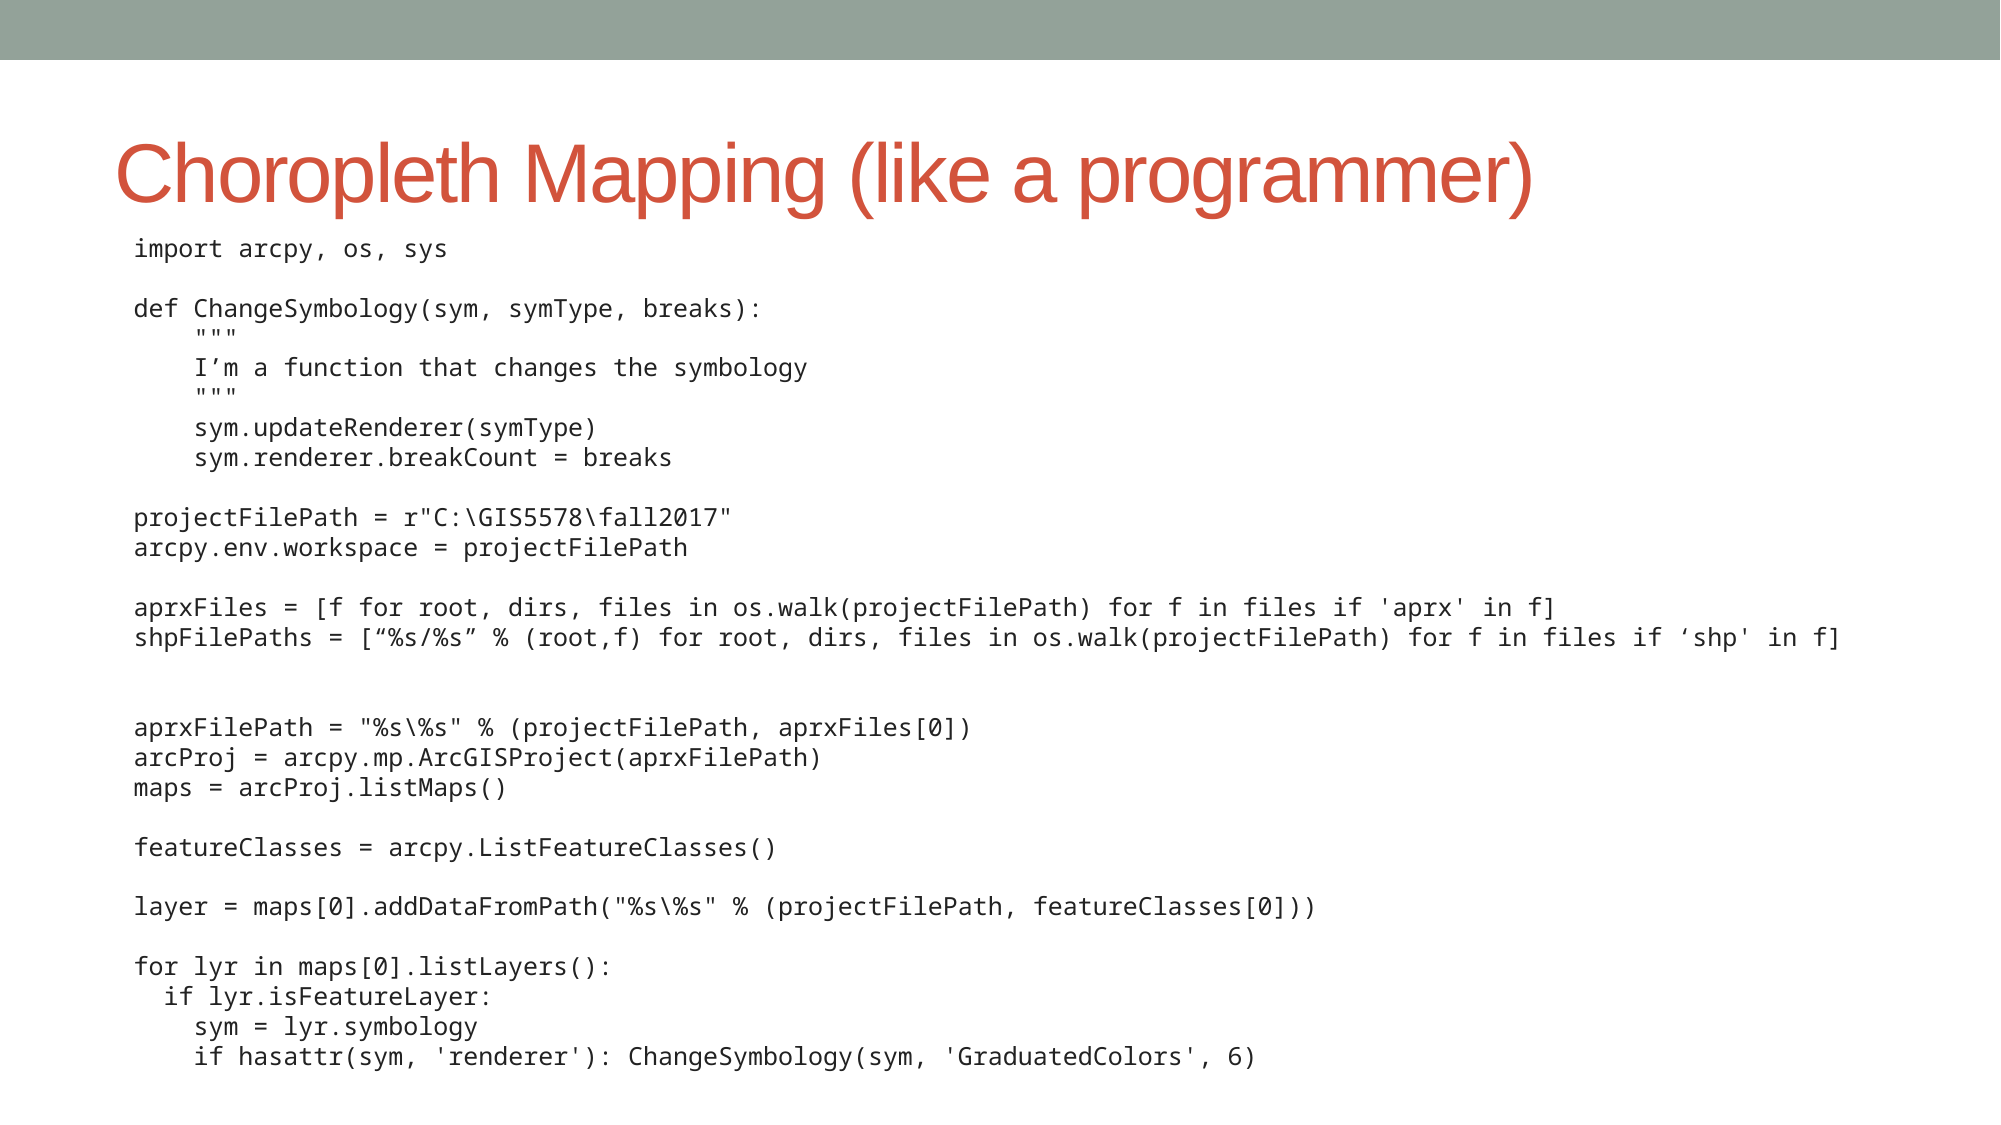

# Choropleth Mapping (like a programmer)
import arcpy, os, sys
def ChangeSymbology(sym, symType, breaks):
    """
 I’m a function that changes the symbology
    """
    sym.updateRenderer(symType)
    sym.renderer.breakCount = breaks
projectFilePath = r"C:\GIS5578\fall2017"
arcpy.env.workspace = projectFilePath
aprxFiles = [f for root, dirs, files in os.walk(projectFilePath) for f in files if 'aprx' in f]
shpFilePaths = [“%s/%s” % (root,f) for root, dirs, files in os.walk(projectFilePath) for f in files if ‘shp' in f]
aprxFilePath = "%s\%s" % (projectFilePath, aprxFiles[0])
arcProj = arcpy.mp.ArcGISProject(aprxFilePath)
maps = arcProj.listMaps()
featureClasses = arcpy.ListFeatureClasses()
layer = maps[0].addDataFromPath("%s\%s" % (projectFilePath, featureClasses[0]))
for lyr in maps[0].listLayers():
  if lyr.isFeatureLayer:
    sym = lyr.symbology
    if hasattr(sym, 'renderer'): ChangeSymbology(sym, 'GraduatedColors', 6)